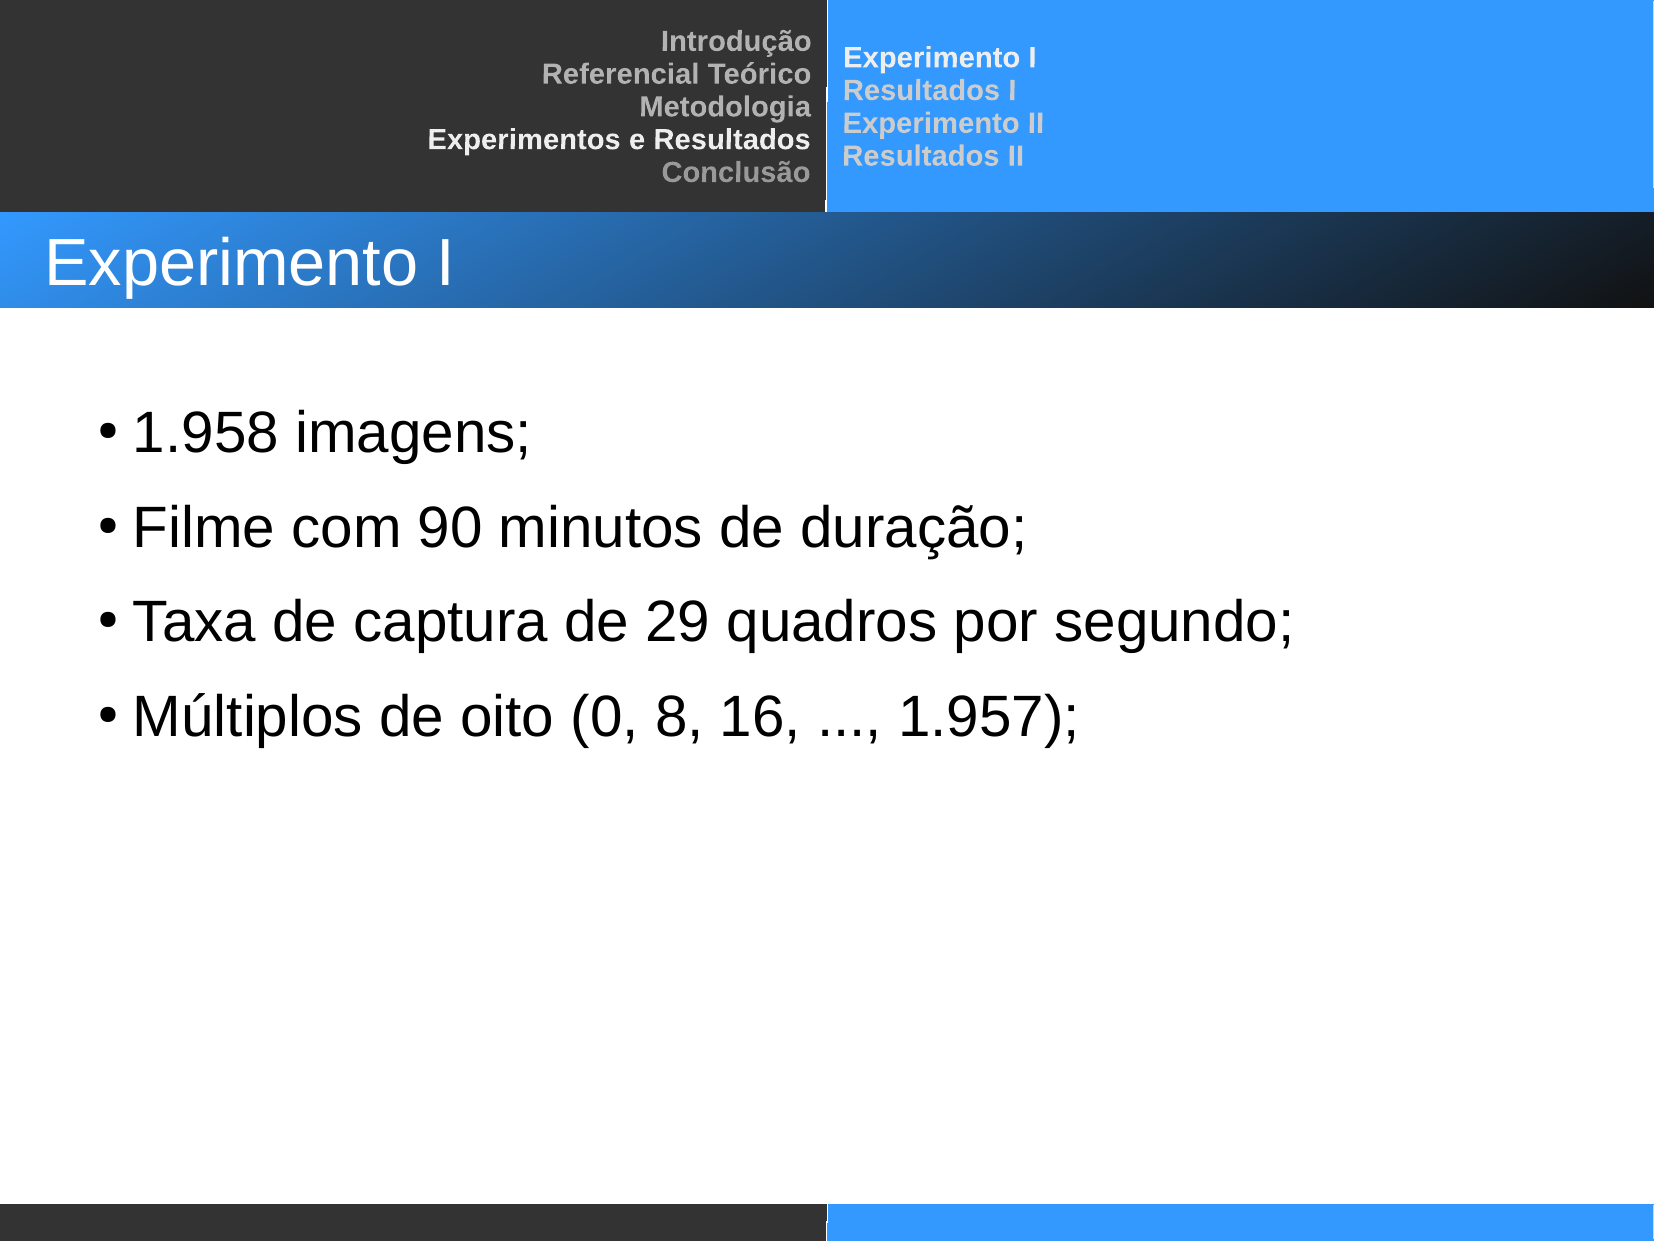

Introdução
Referencial Teórico
Metodologia
Experimentos e Resultados
Conclusão
Experimento I
Resultados I
Experimento II
Resultados II
Experimento I
1.958 imagens;
Filme com 90 minutos de duração;
Taxa de captura de 29 quadros por segundo;
Múltiplos de oito (0, 8, 16, ..., 1.957);